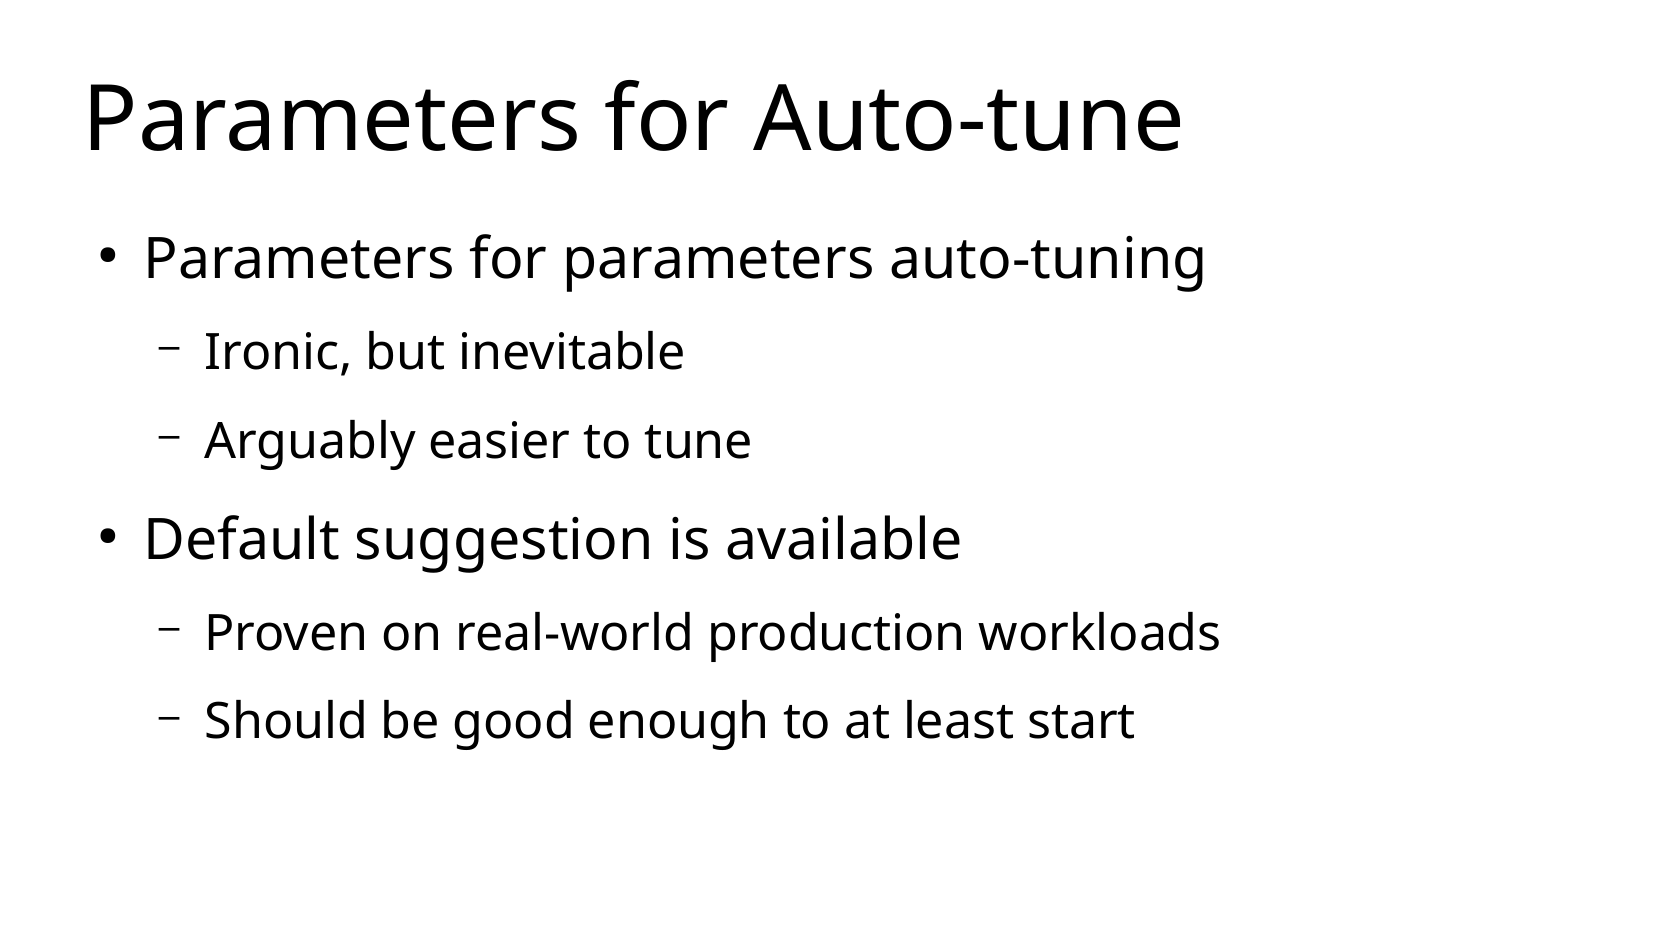

# Parameters for Auto-tune
Parameters for parameters auto-tuning
Ironic, but inevitable
Arguably easier to tune
Default suggestion is available
Proven on real-world production workloads
Should be good enough to at least start